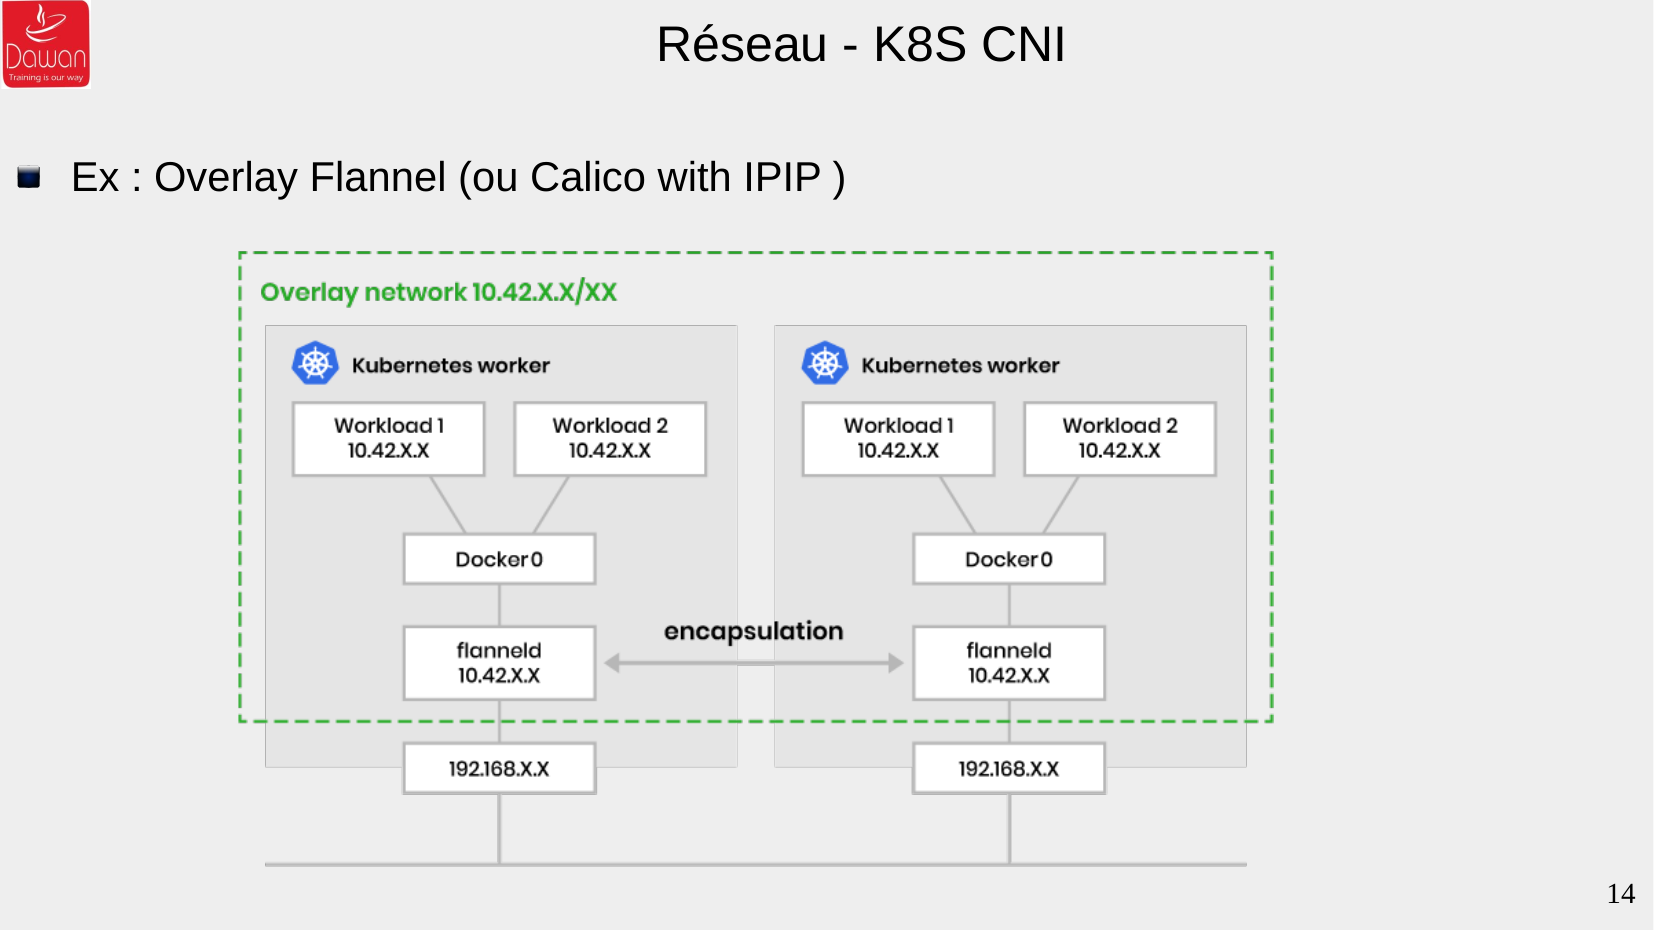

# Réseau - K8S CNI
Ex : Overlay Flannel (ou Calico with IPIP )
14